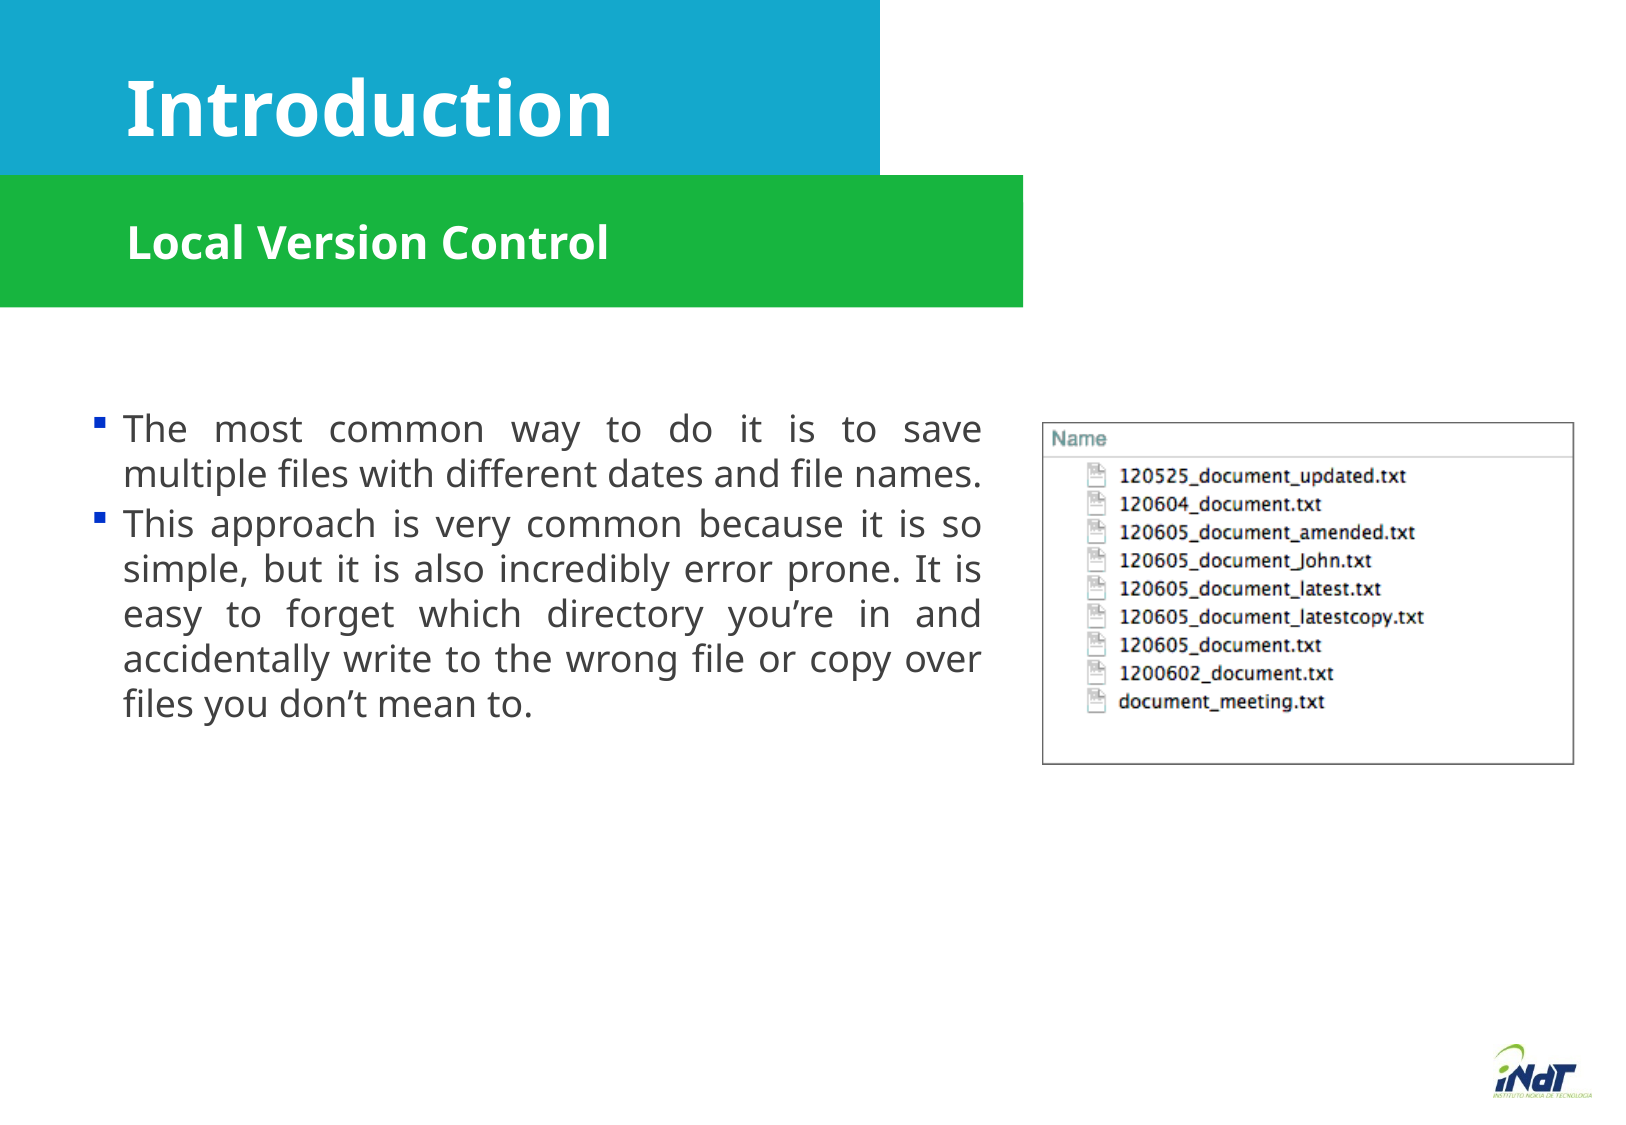

# Introduction
Local Version Control
The most common way to do it is to save multiple files with different dates and file names.
This approach is very common because it is so simple, but it is also incredibly error prone. It is easy to forget which directory you’re in and accidentally write to the wrong file or copy over files you don’t mean to.